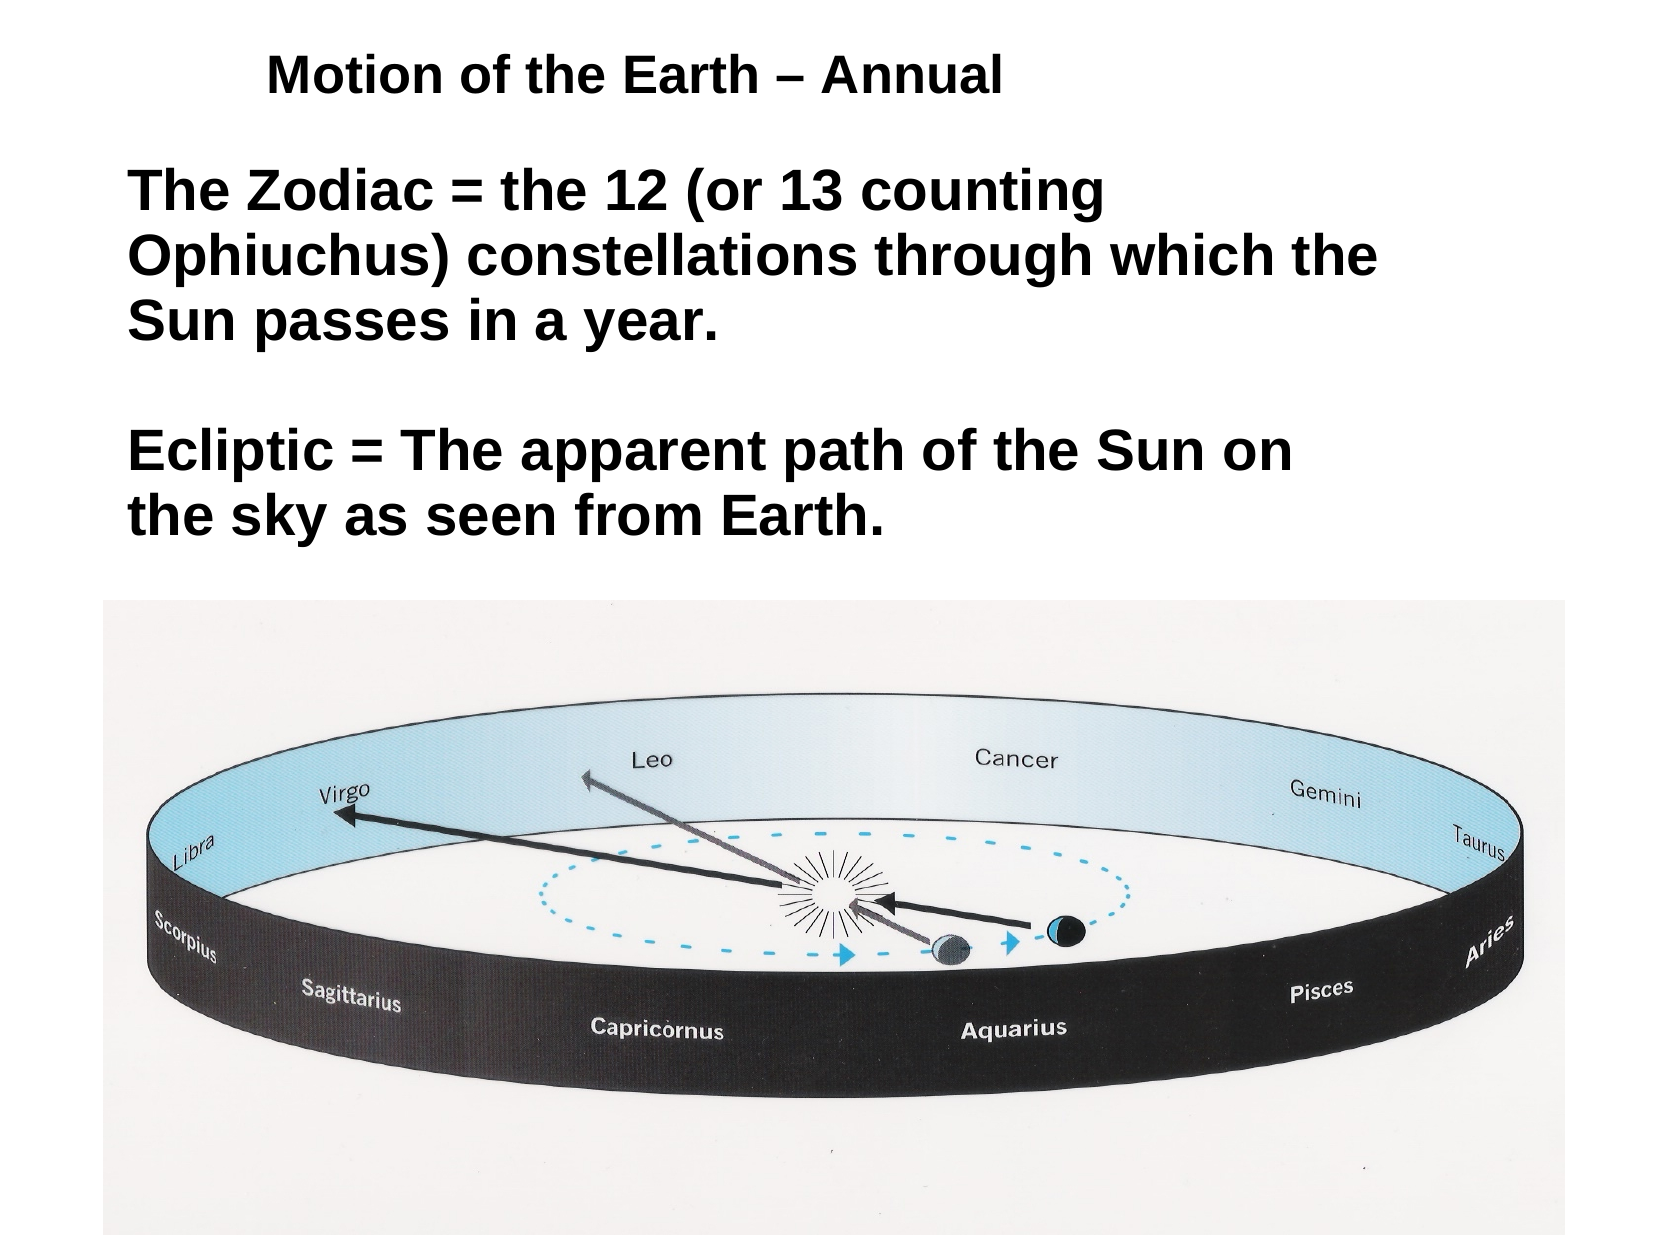

Motion of the Earth – Annual
The Zodiac = the 12 (or 13 counting Ophiuchus) constellations through which the Sun passes in a year.
Ecliptic = The apparent path of the Sun on the sky as seen from Earth.
A: Precession